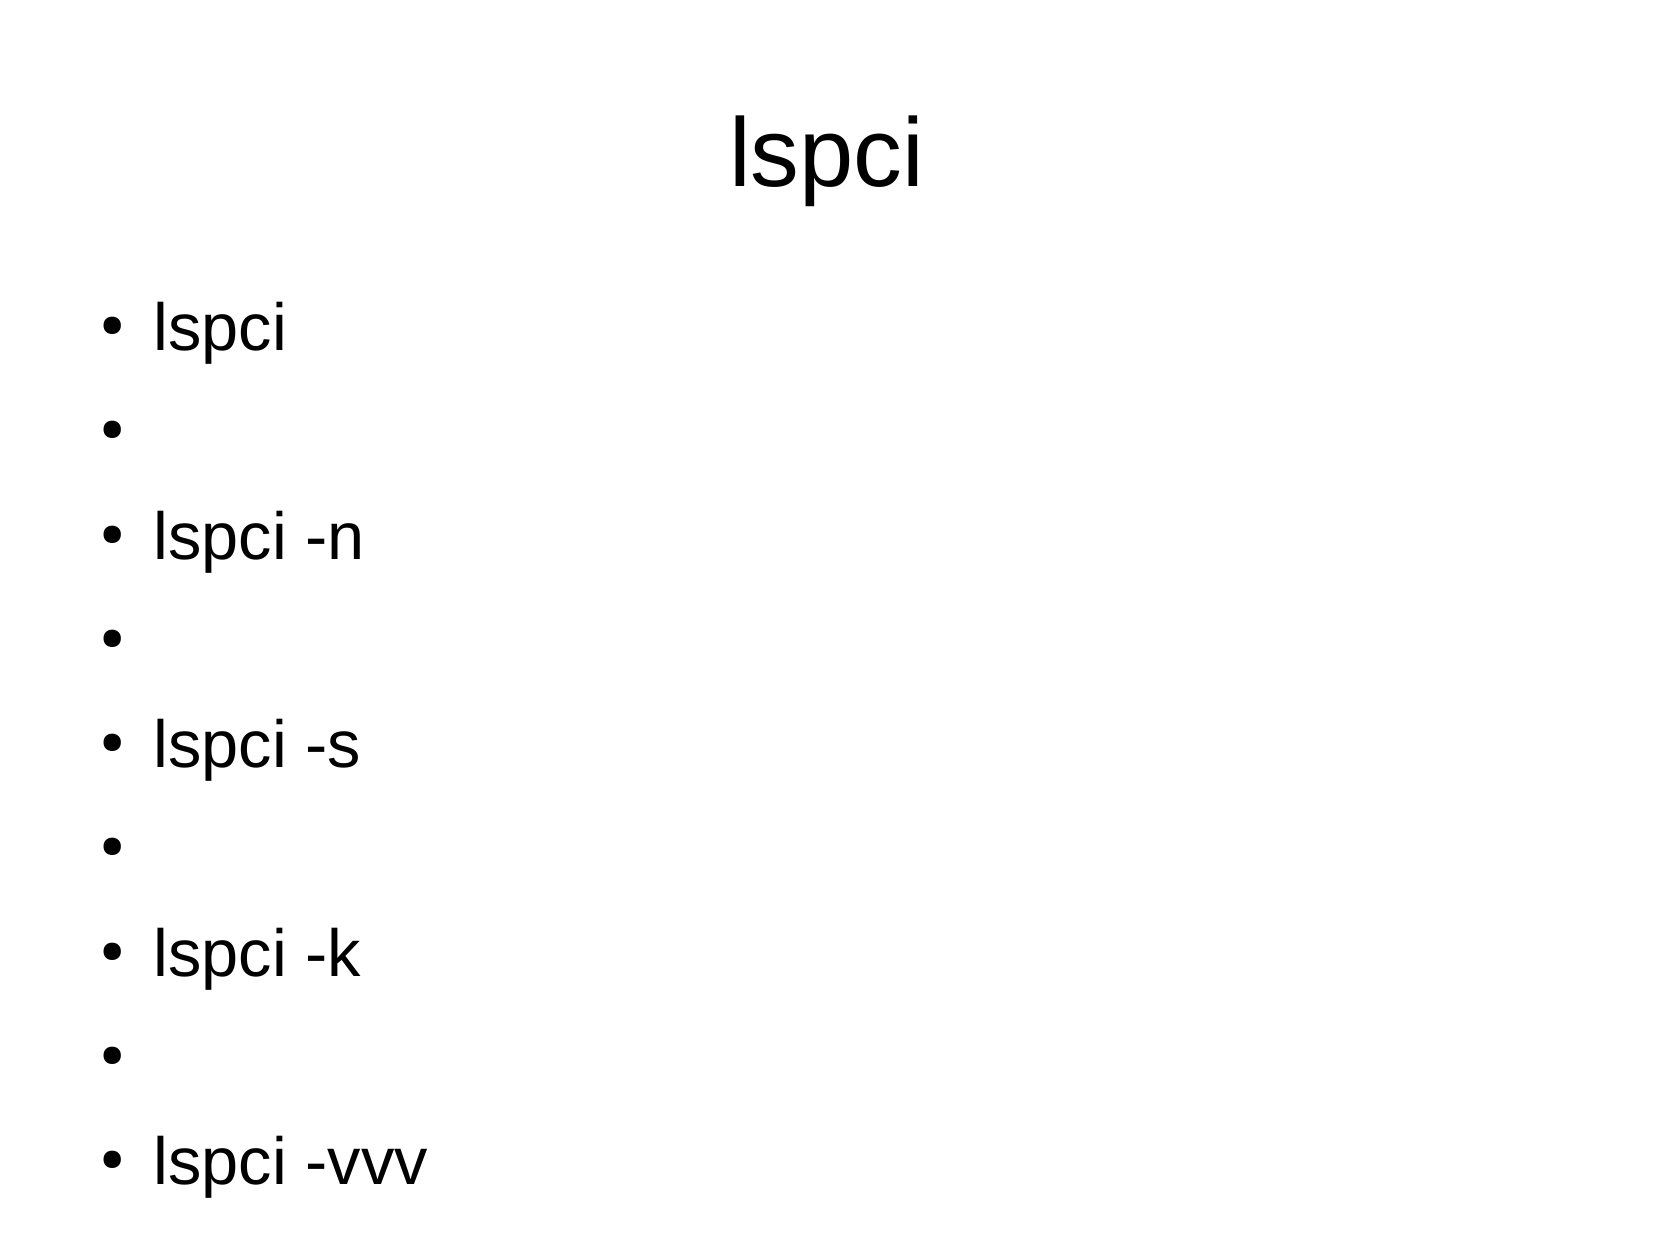

# lspci
lspci
lspci -n
lspci -s
lspci -k
lspci -vvv
lspci -t